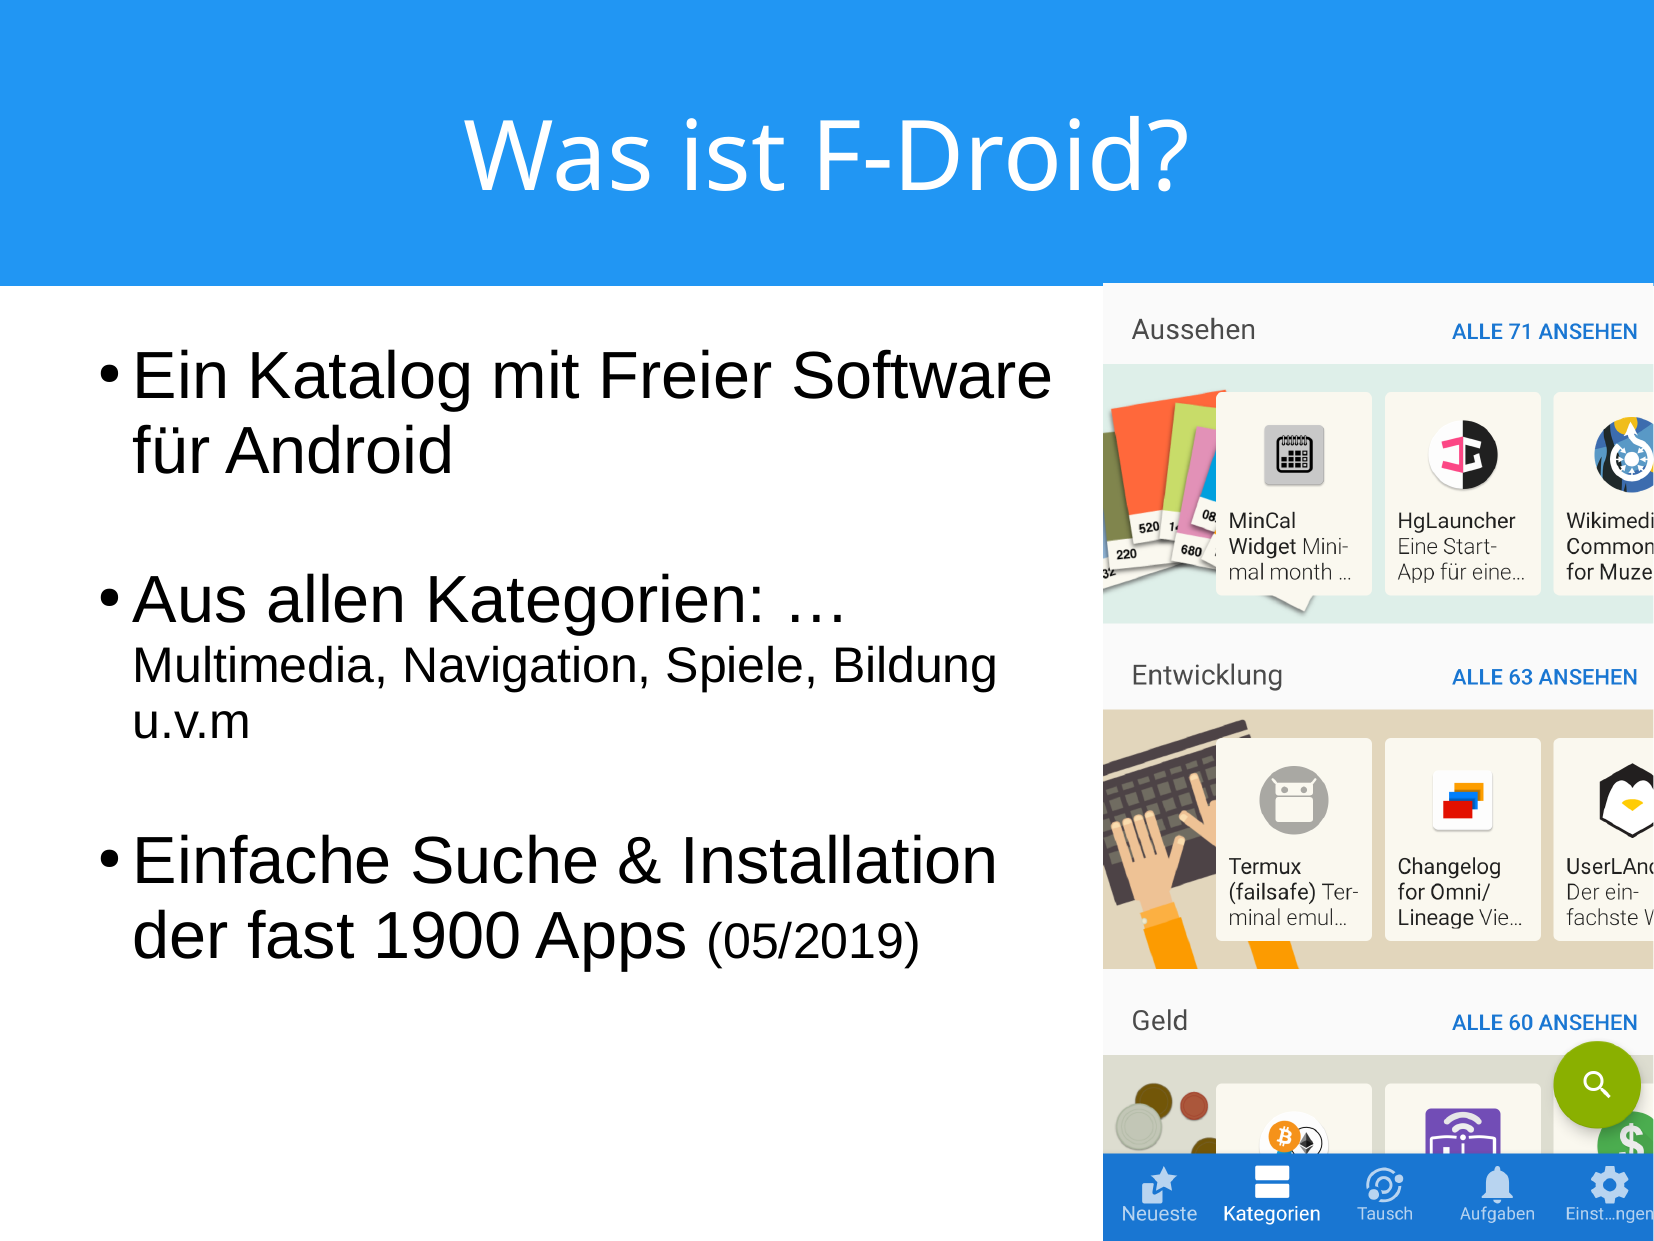

# Was ist F-Droid?
Ein Katalog mit Freier Software für Android
Aus allen Kategorien: …
Multimedia, Navigation, Spiele, Bildung u.v.m
Einfache Suche & Installation der fast 1900 Apps (05/2019)
6